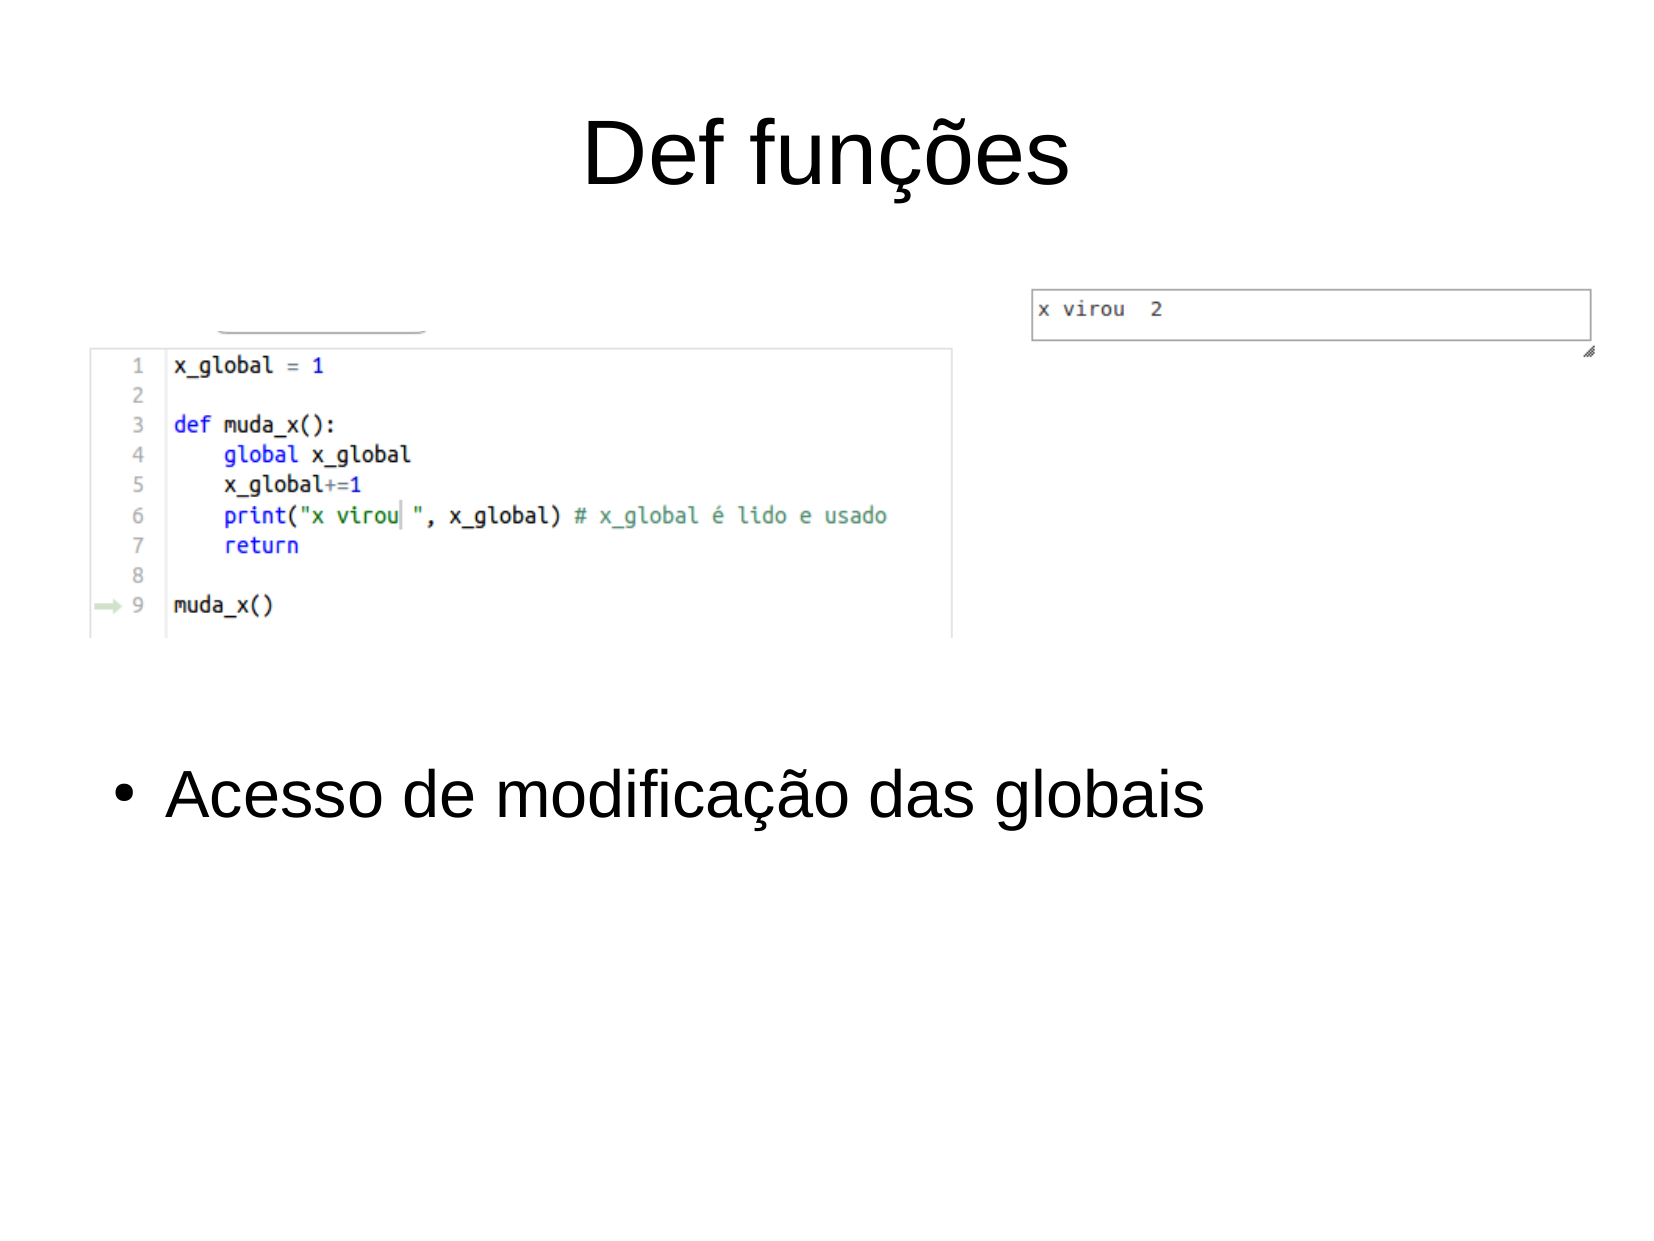

# Def funções
Acesso de modificação das globais